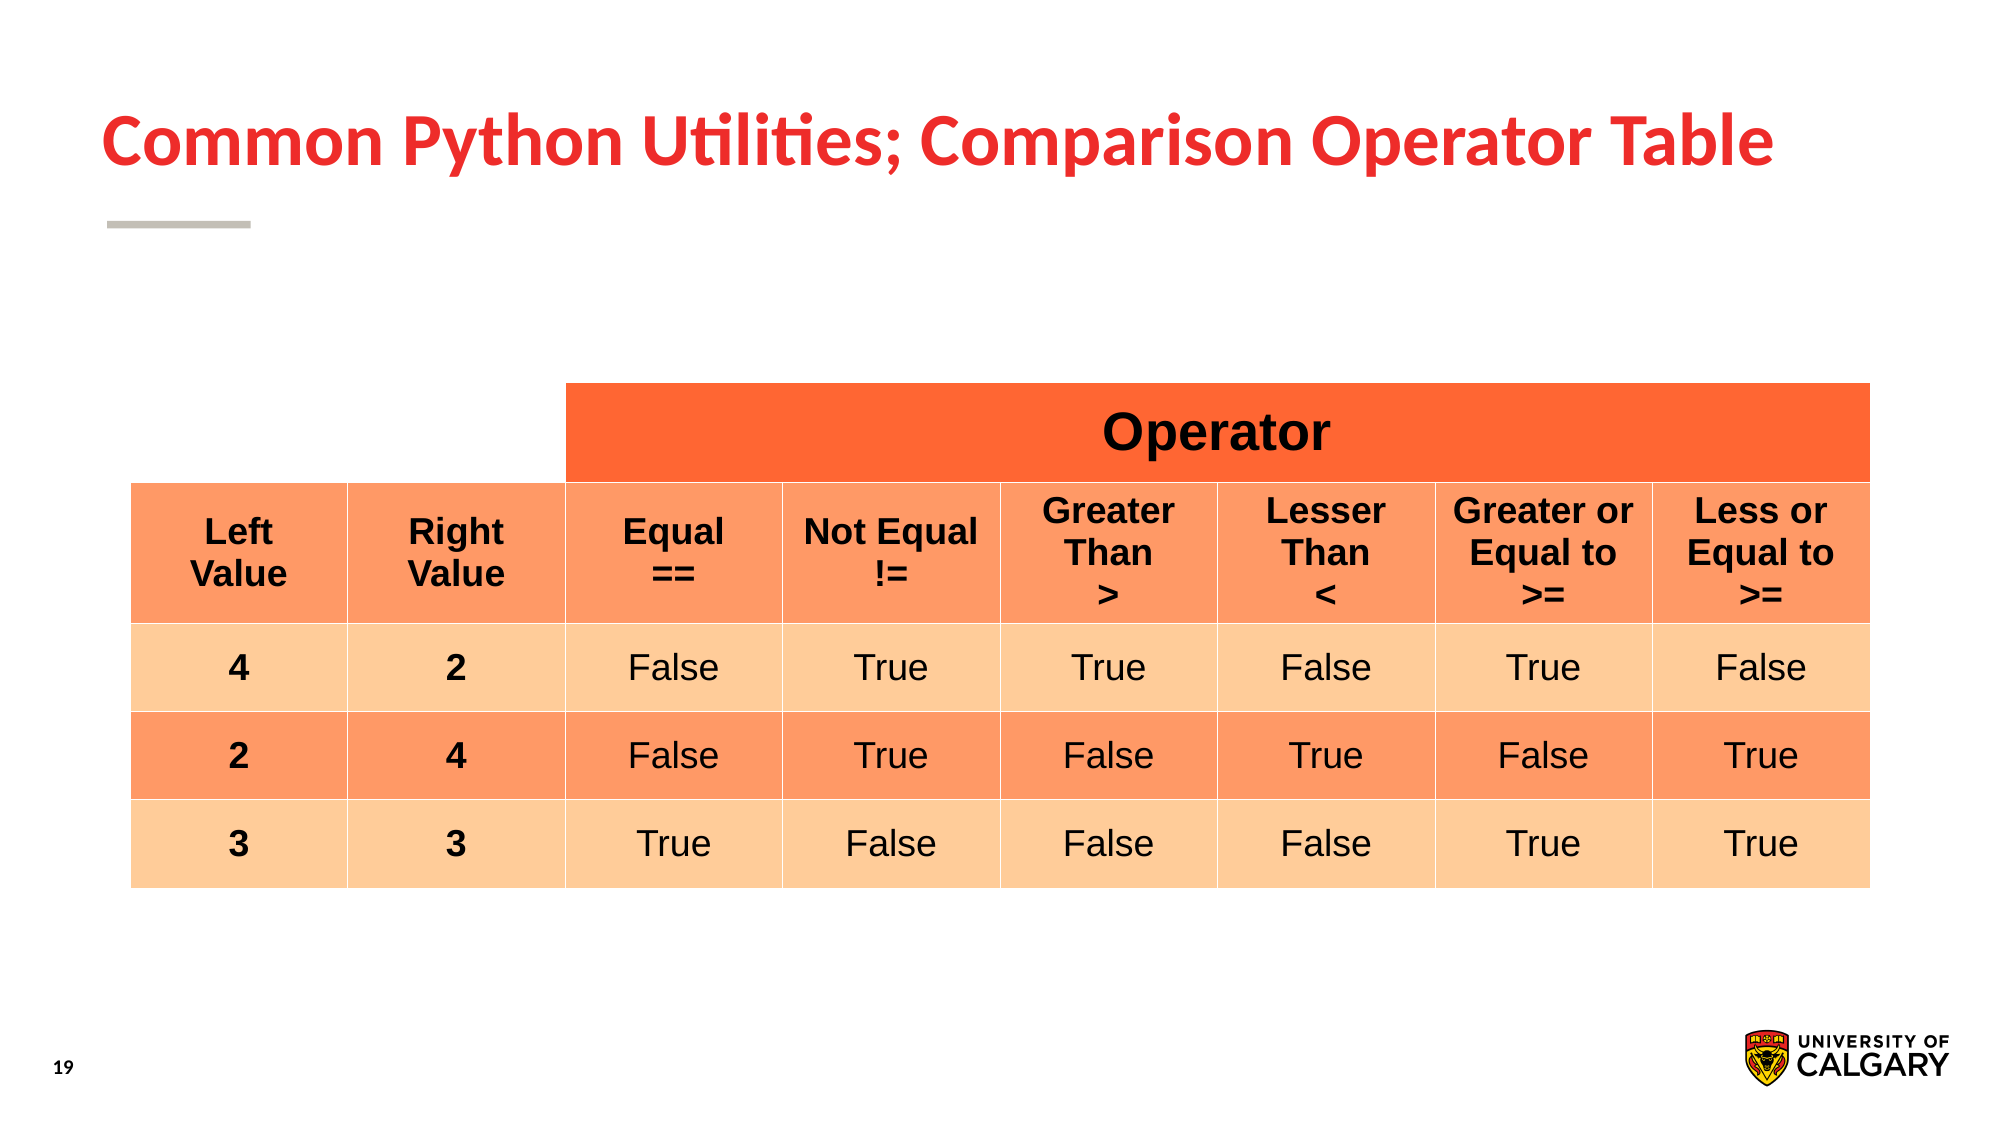

# Common Python Utilities; Comparison Operator Table
| | | Operator | | | | | |
| --- | --- | --- | --- | --- | --- | --- | --- |
| Left Value | Right Value | Equal == | Not Equal != | Greater Than > | Lesser Than < | Greater or Equal to >= | Less or Equal to >= |
| 4 | 2 | False | True | True | False | True | False |
| 2 | 4 | False | True | False | True | False | True |
| 3 | 3 | True | False | False | False | True | True |